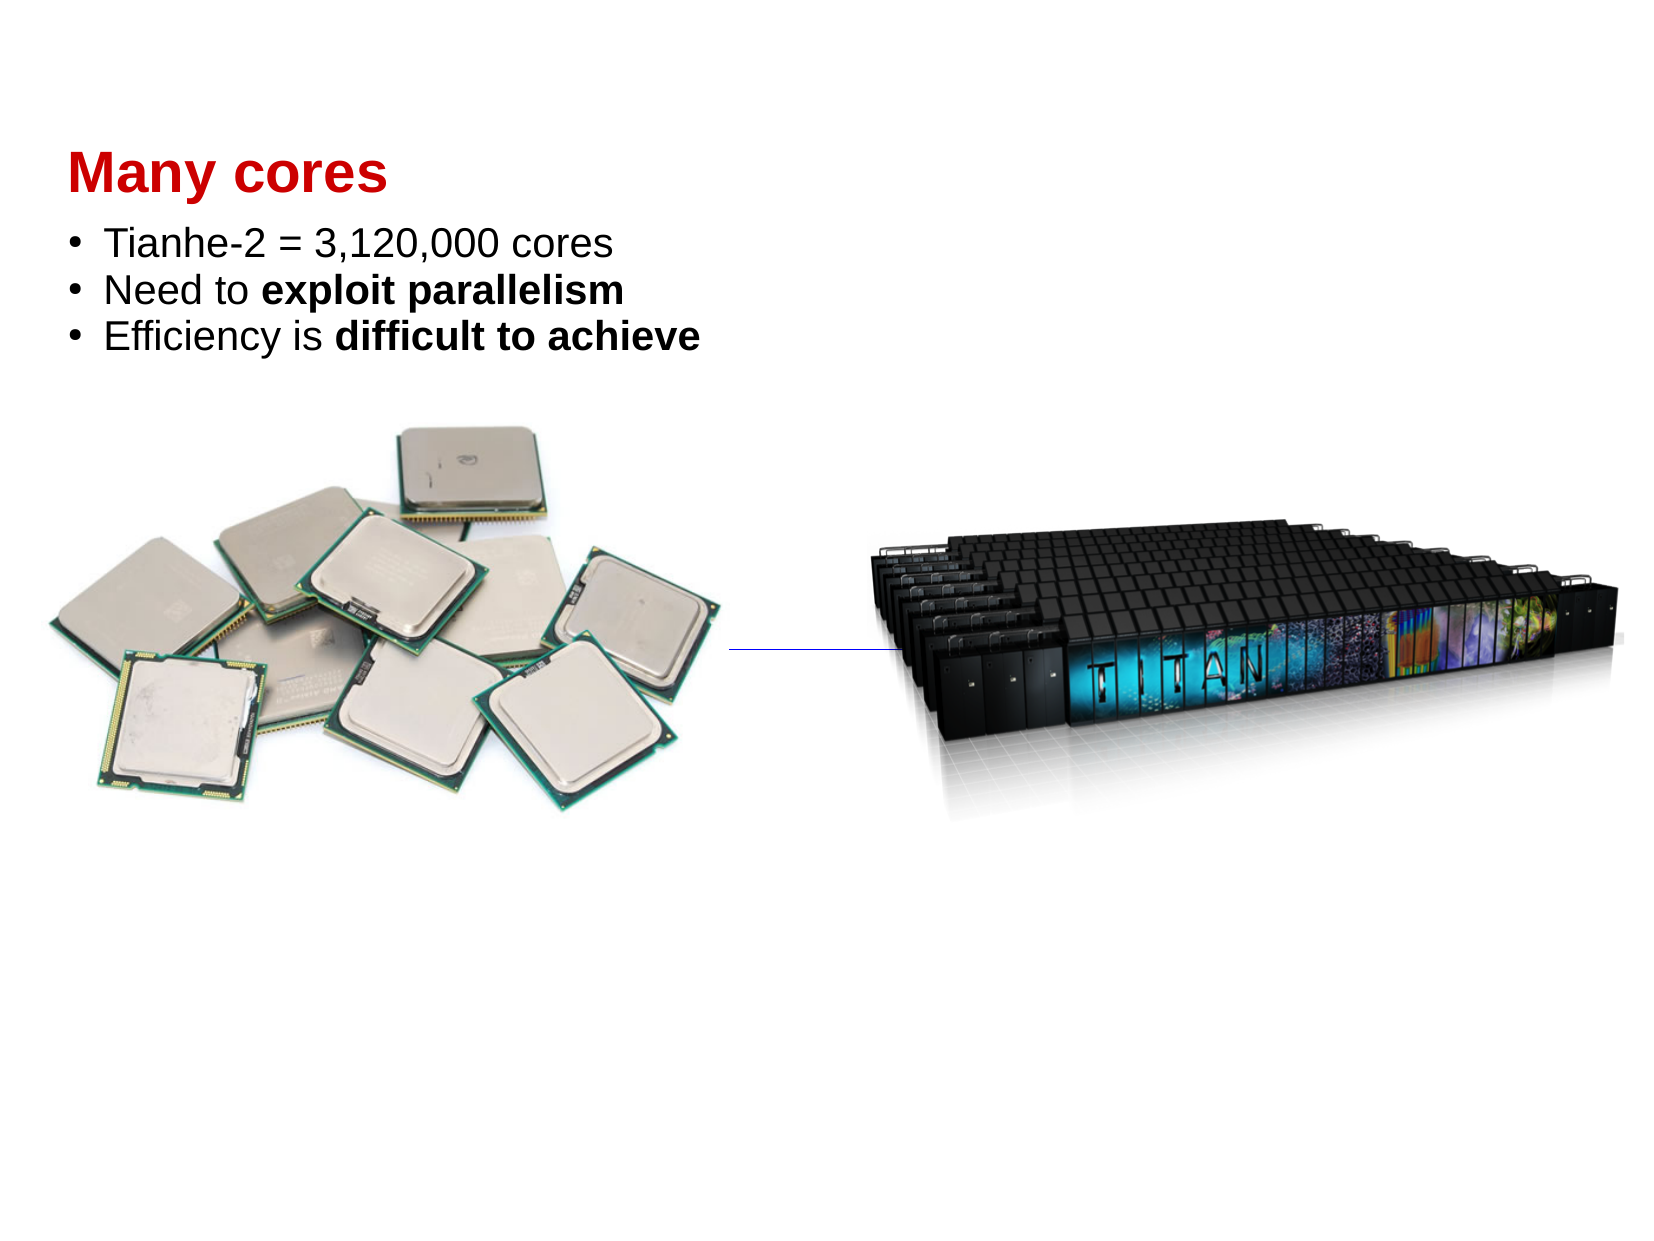

Many cores
Tianhe-2 = 3,120,000 cores
Need to exploit parallelism
Efficiency is difficult to achieve